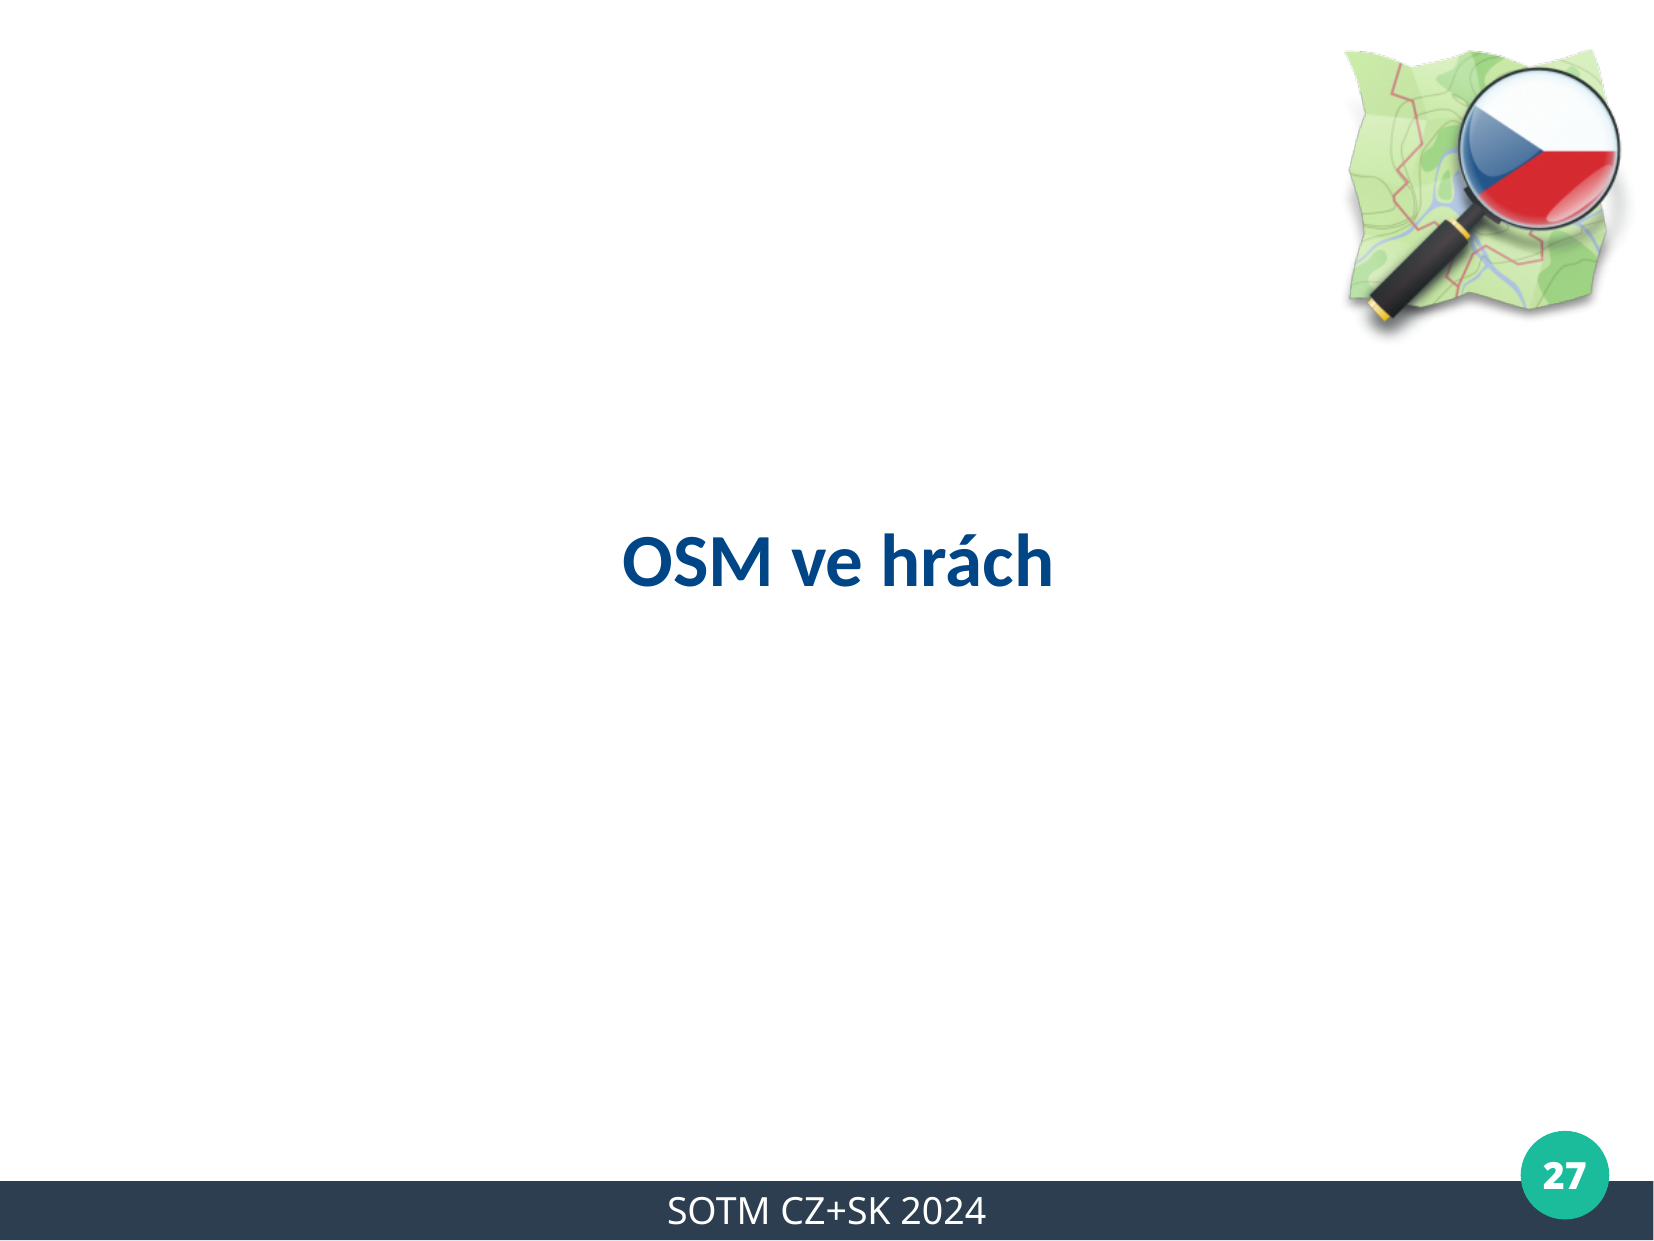

# OSM ve hrách
27
SOTM CZ+SK 2024